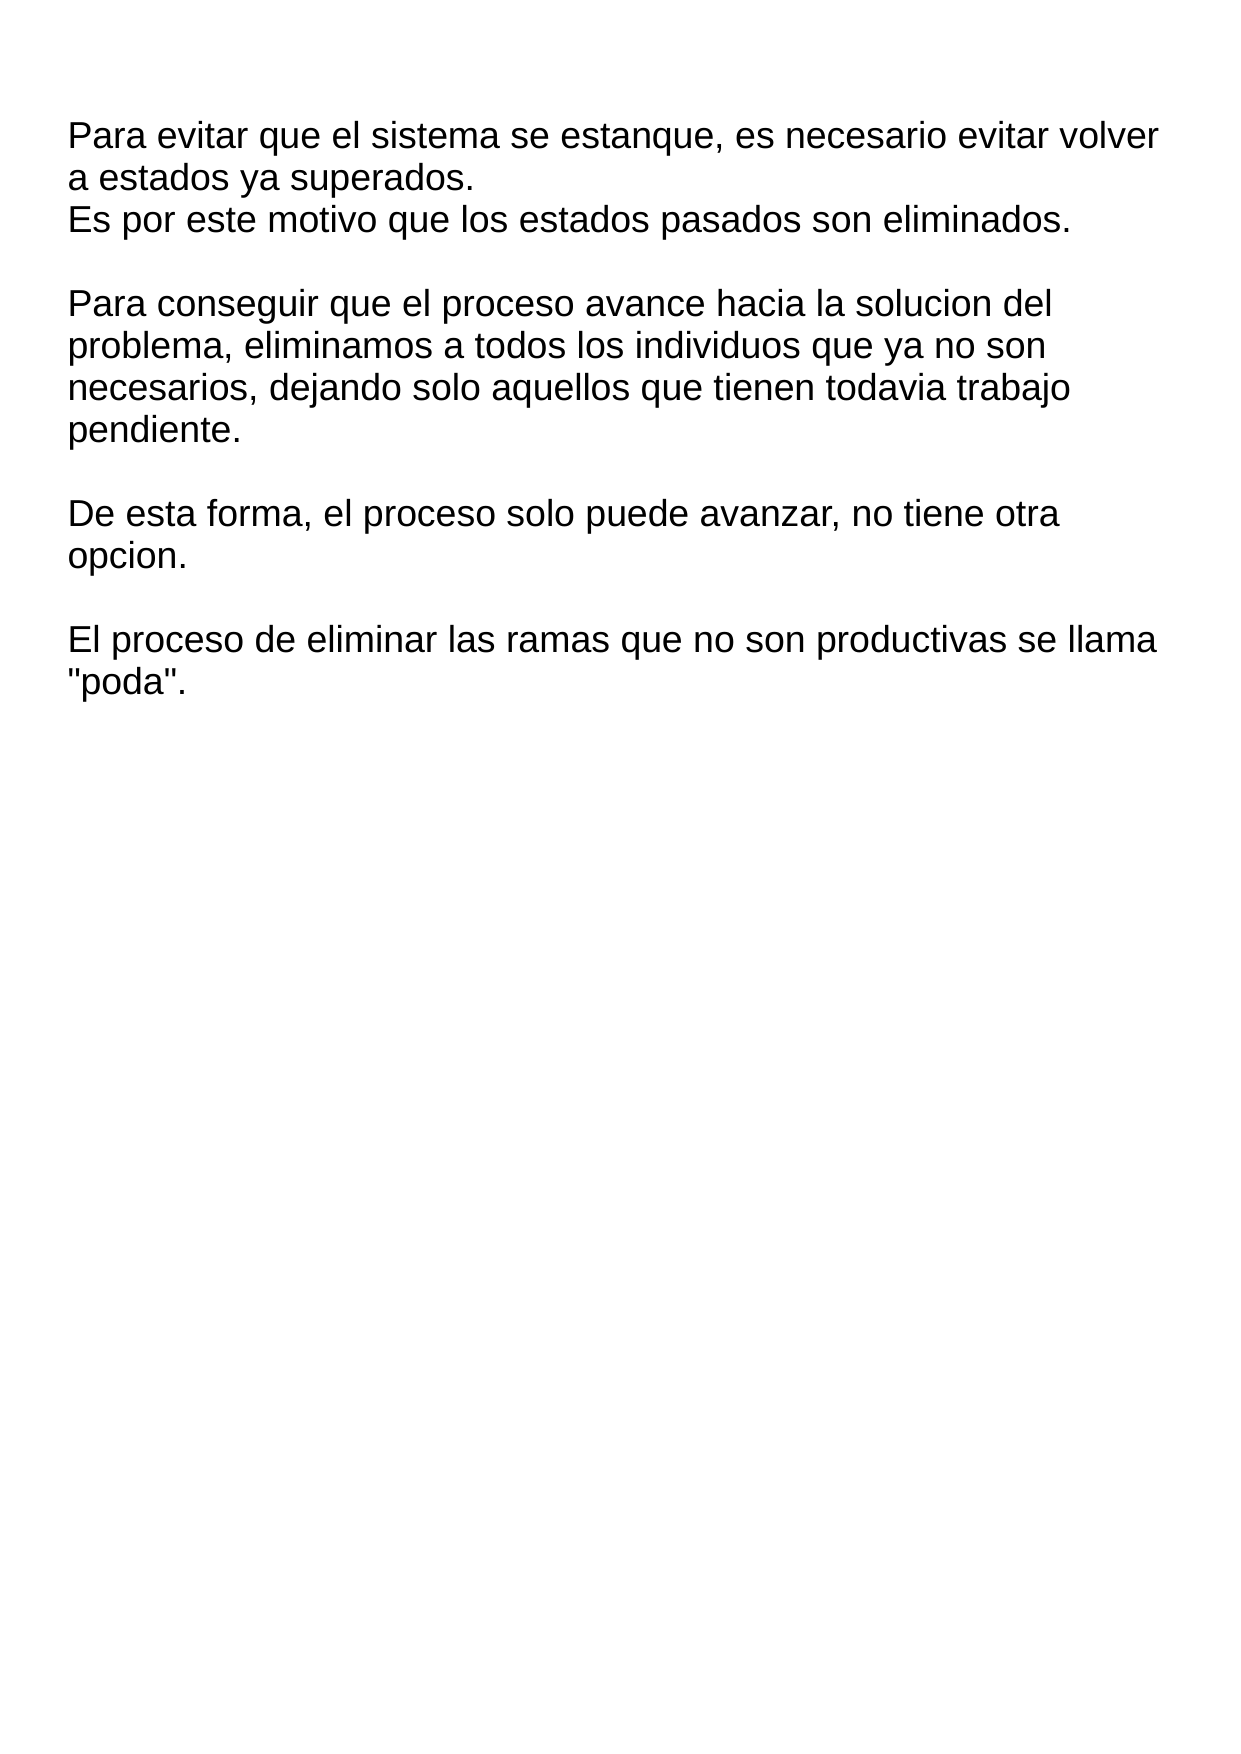

Para evitar que el sistema se estanque, es necesario evitar volver a estados ya superados.
Es por este motivo que los estados pasados son eliminados.
Para conseguir que el proceso avance hacia la solucion del problema, eliminamos a todos los individuos que ya no son necesarios, dejando solo aquellos que tienen todavia trabajo pendiente.
De esta forma, el proceso solo puede avanzar, no tiene otra opcion.
El proceso de eliminar las ramas que no son productivas se llama "poda".